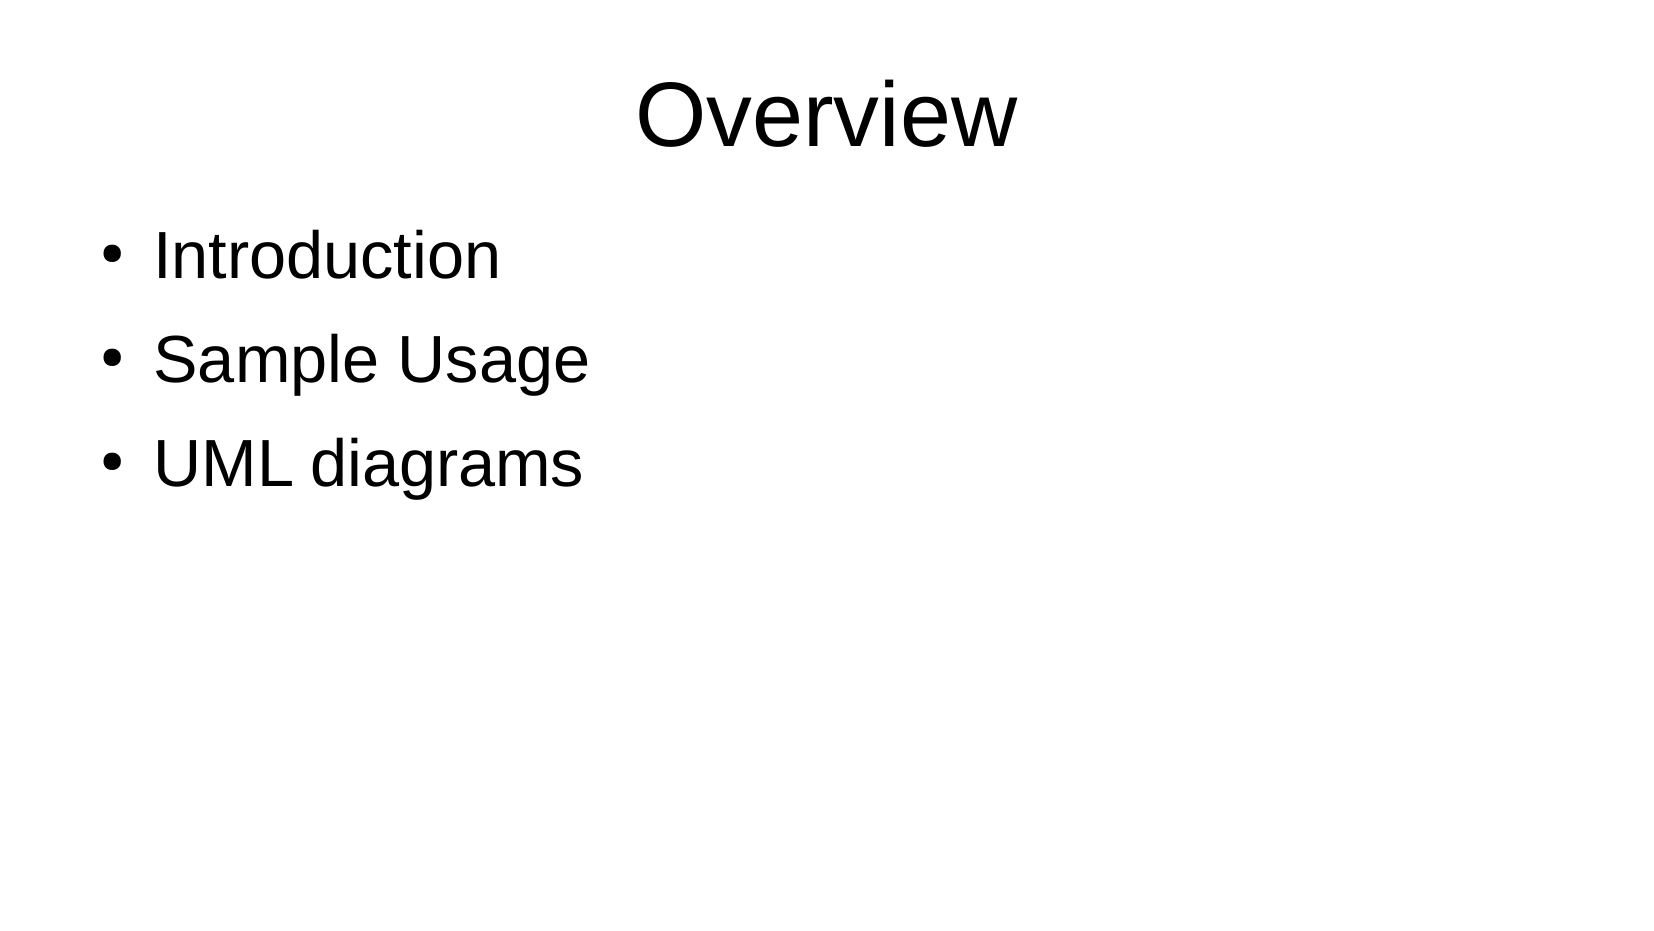

# Overview
Introduction
Sample Usage
UML diagrams